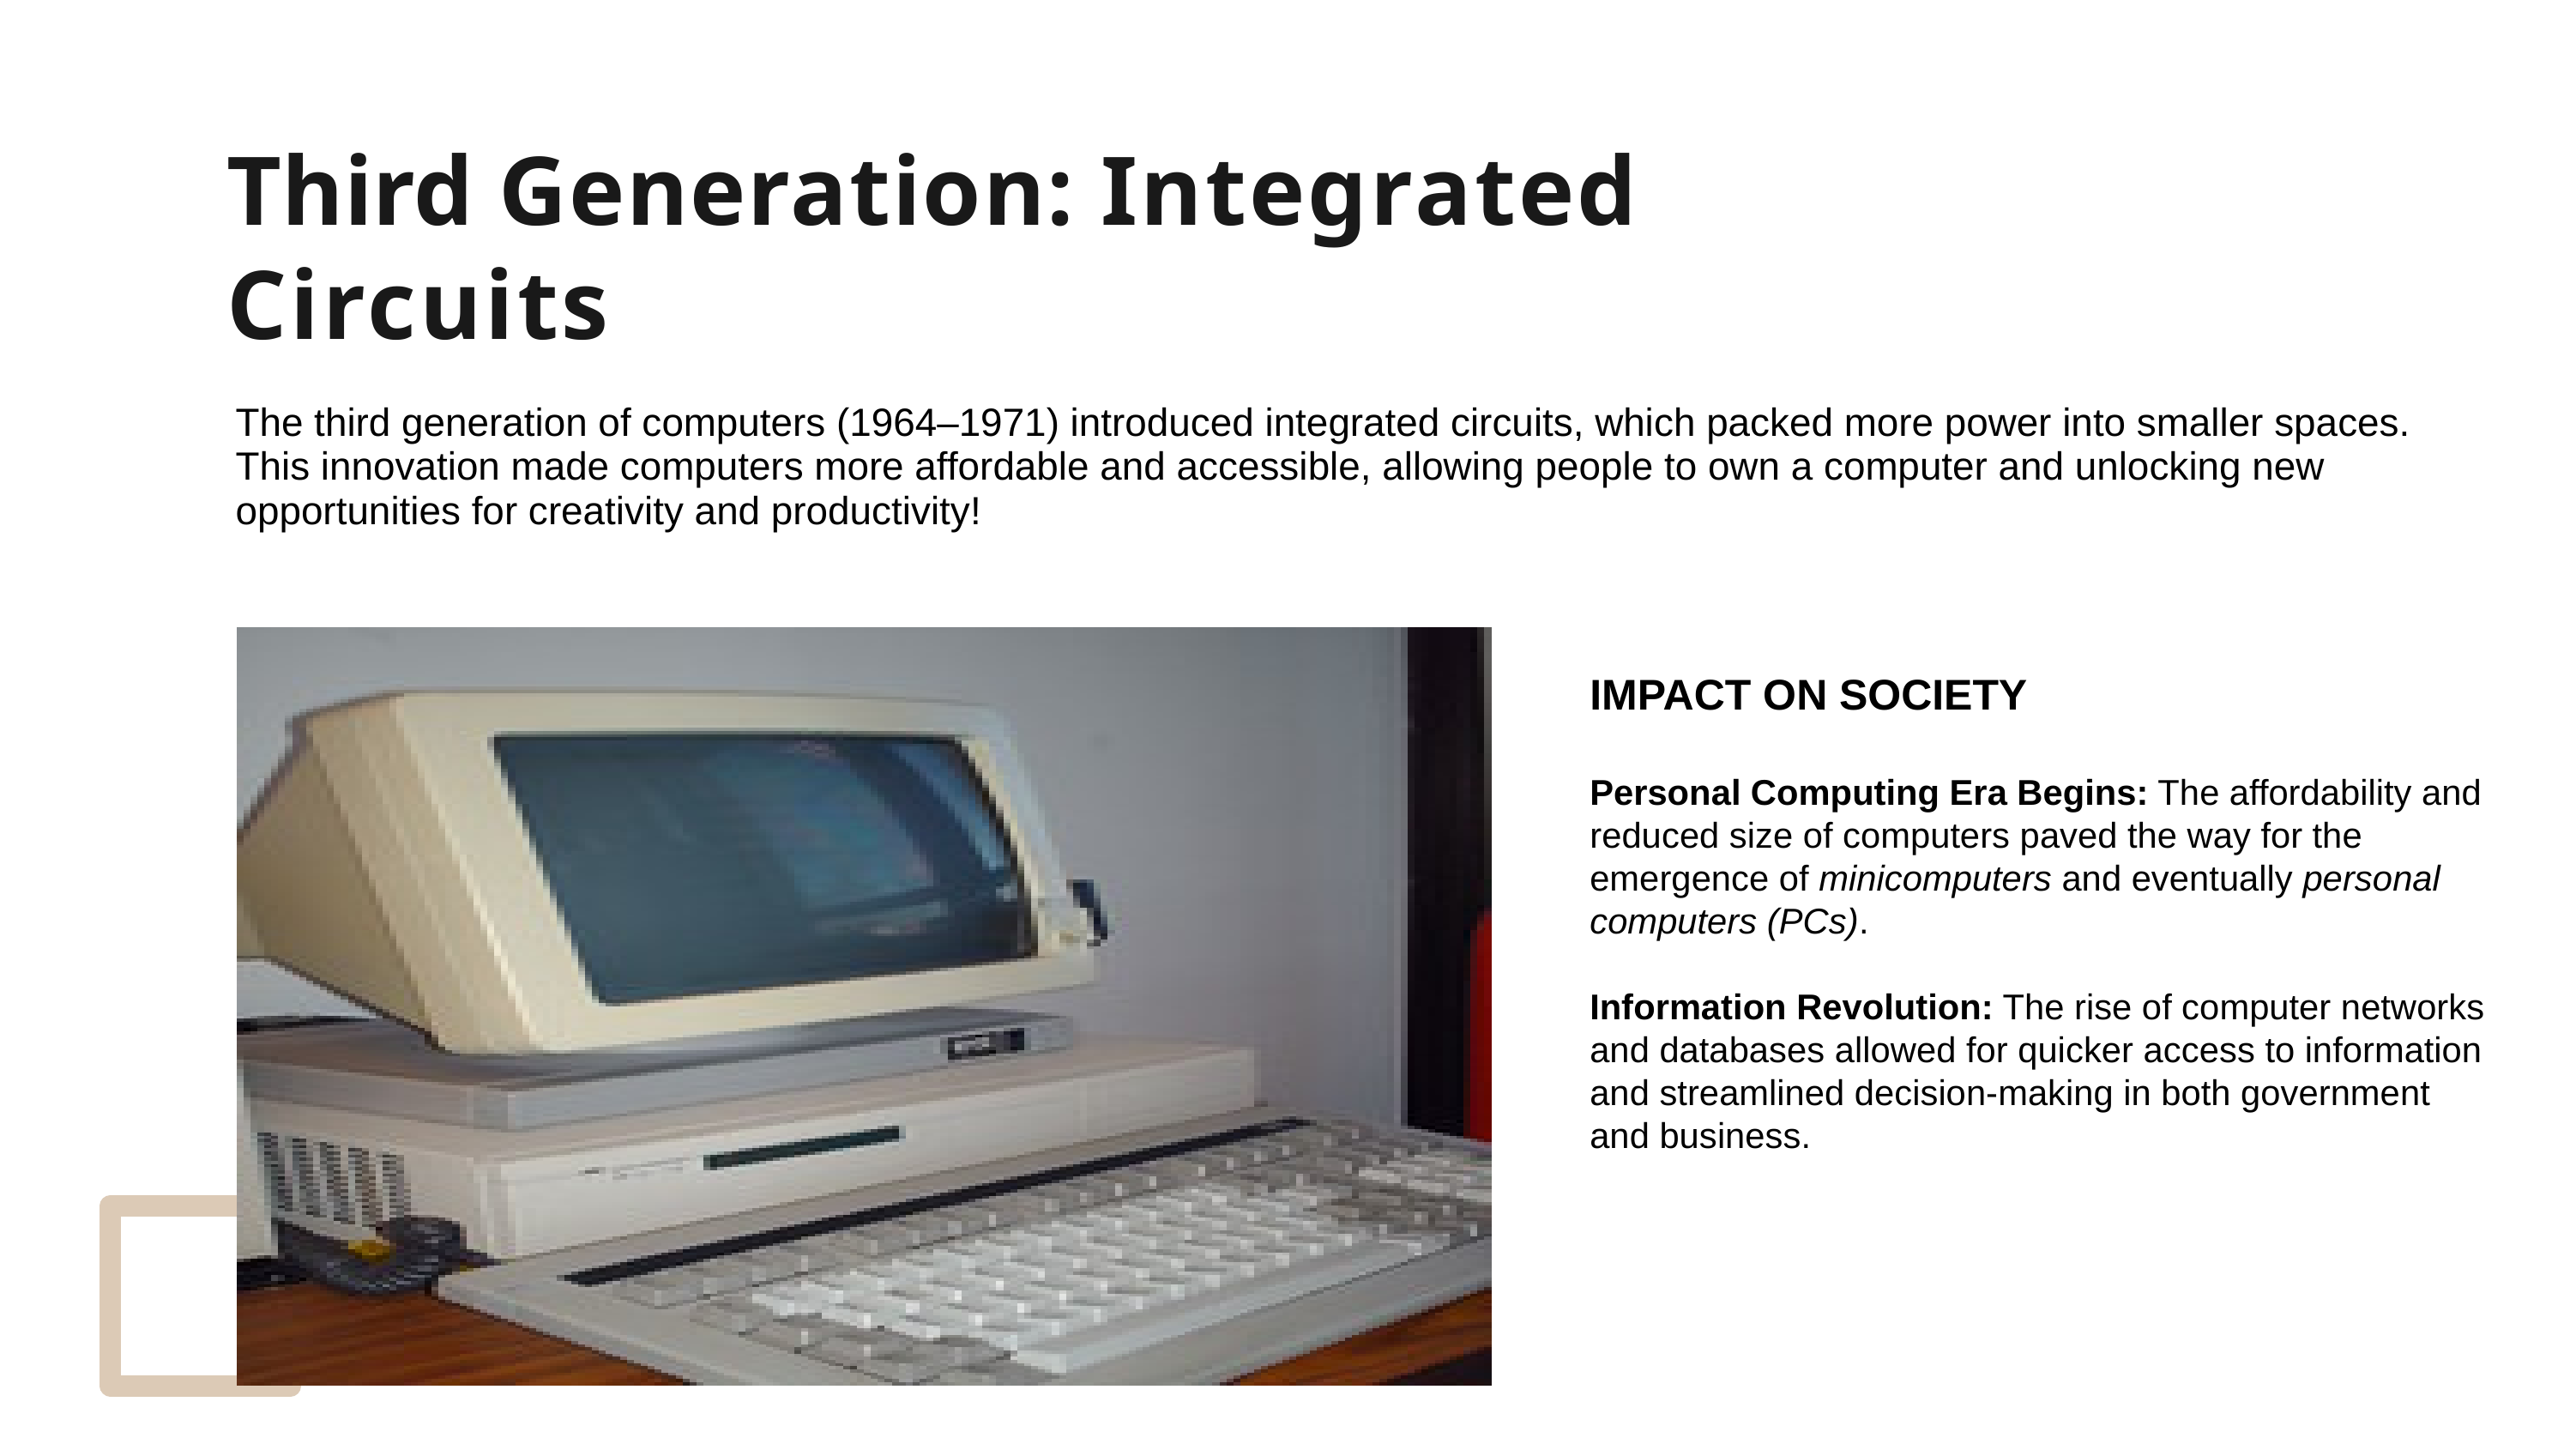

# Third Generation: Integrated Circuits
The third generation of computers (1964–1971) introduced integrated circuits, which packed more power into smaller spaces. This innovation made computers more affordable and accessible, allowing people to own a computer and unlocking new opportunities for creativity and productivity!
IMPACT ON SOCIETY
Personal Computing Era Begins: The affordability and reduced size of computers paved the way for the emergence of minicomputers and eventually personal computers (PCs).
Information Revolution: The rise of computer networks and databases allowed for quicker access to information and streamlined decision-making in both government and business.